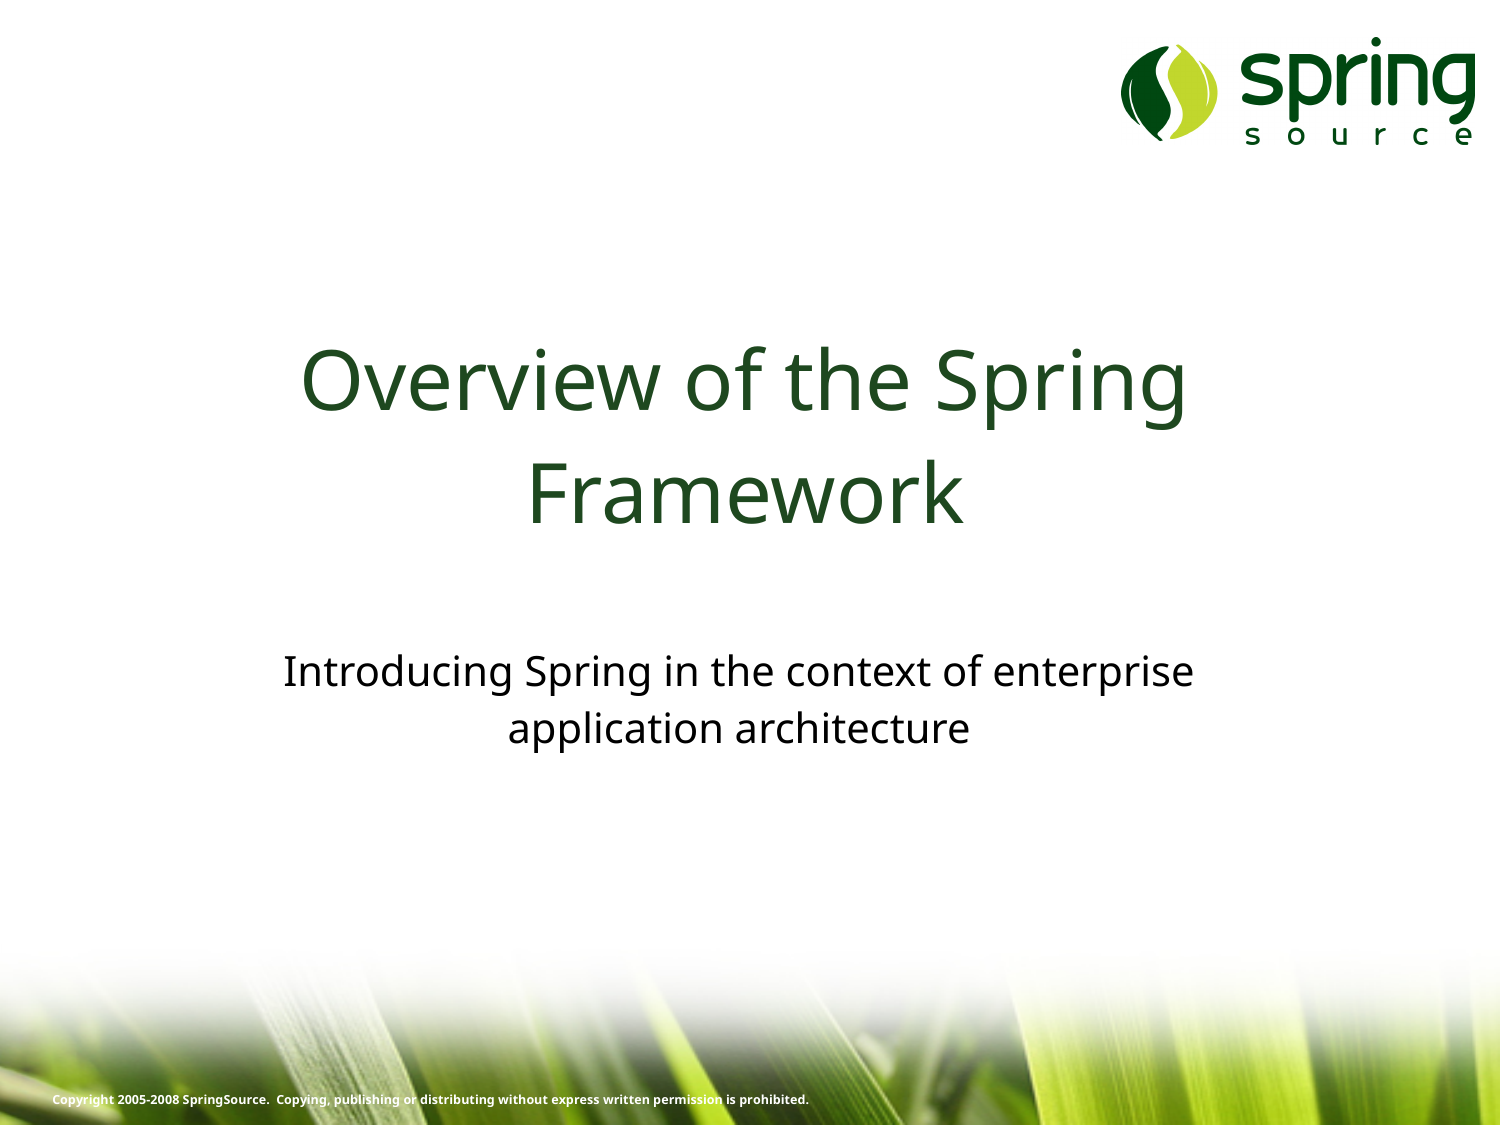

# Overview of the Spring Framework
Introducing Spring in the context of enterprise application architecture